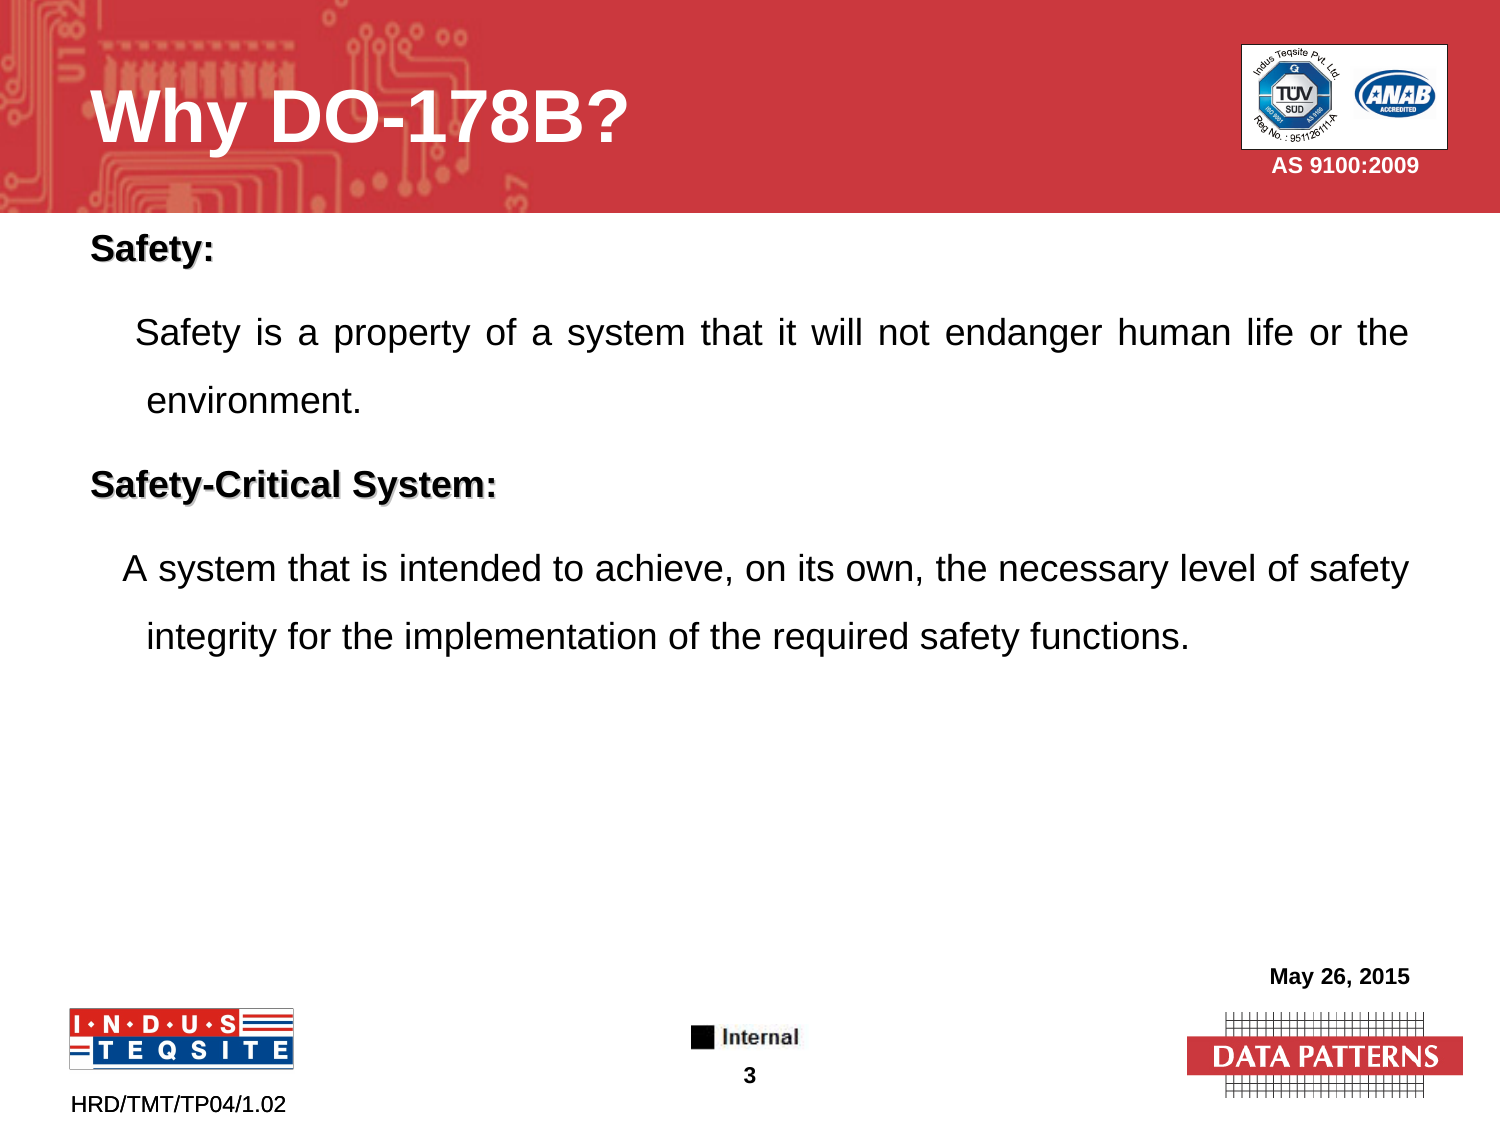

# Why DO-178B?
Safety:
 Safety is a property of a system that it will not endanger human life or the environment.
Safety-Critical System:
 A system that is intended to achieve, on its own, the necessary level of safety integrity for the implementation of the required safety functions.